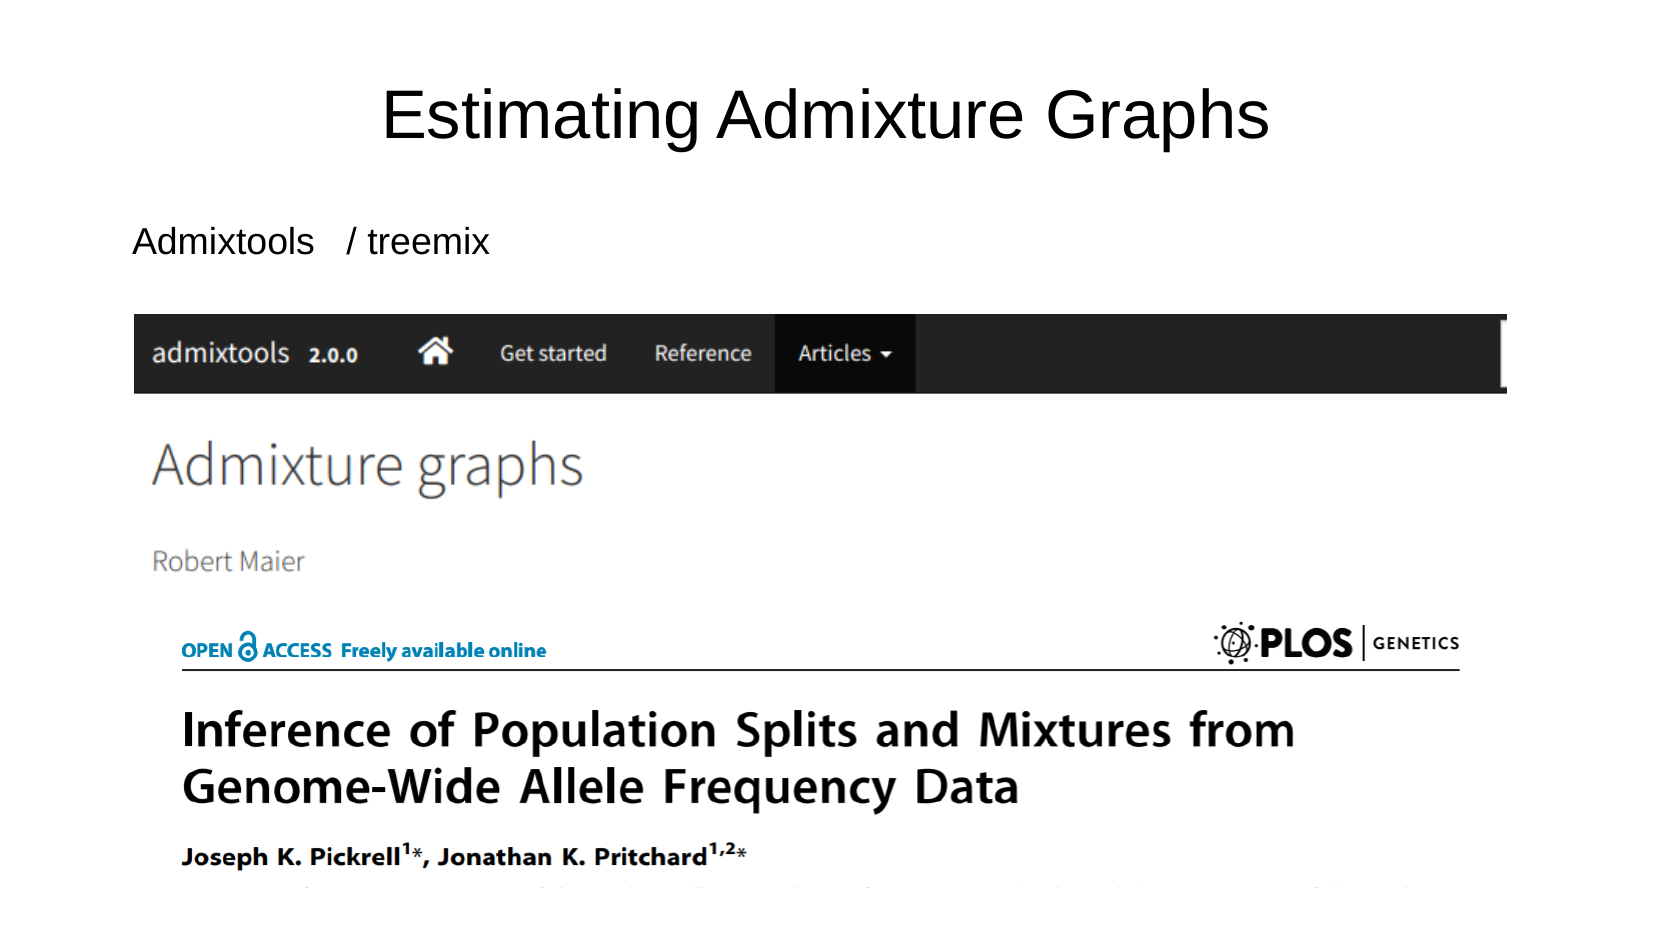

# Estimating Admixture Graphs
Admixtools / treemix